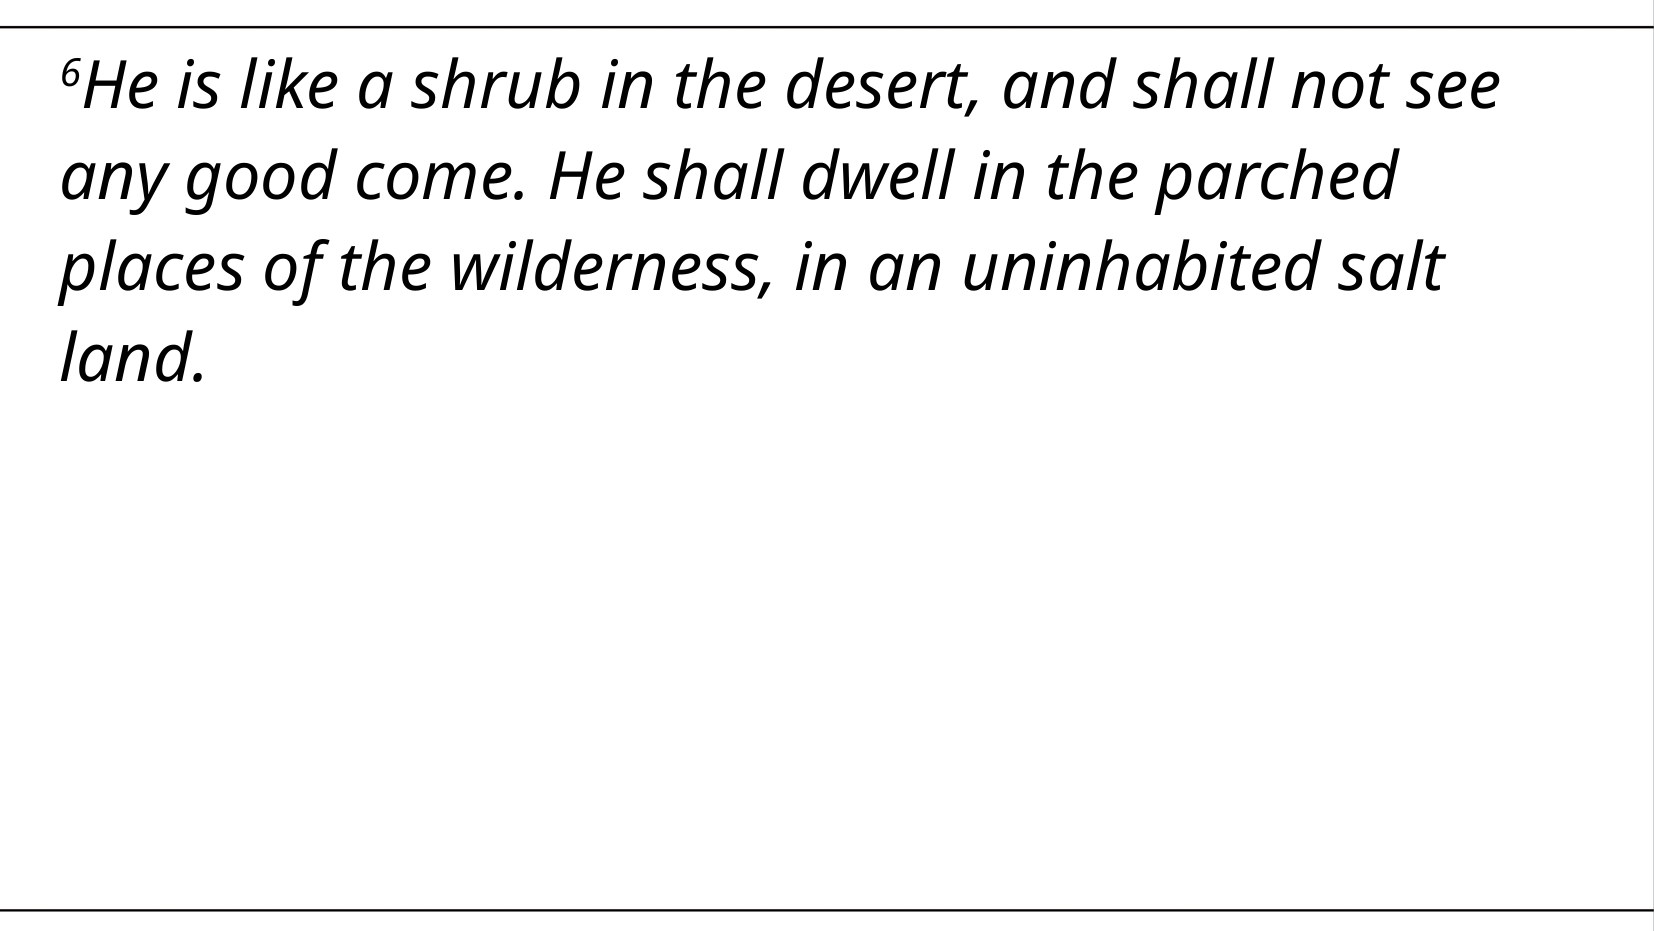

6He is like a shrub in the desert, and shall not see any good come. He shall dwell in the parched places of the wilderness, in an uninhabited salt land.